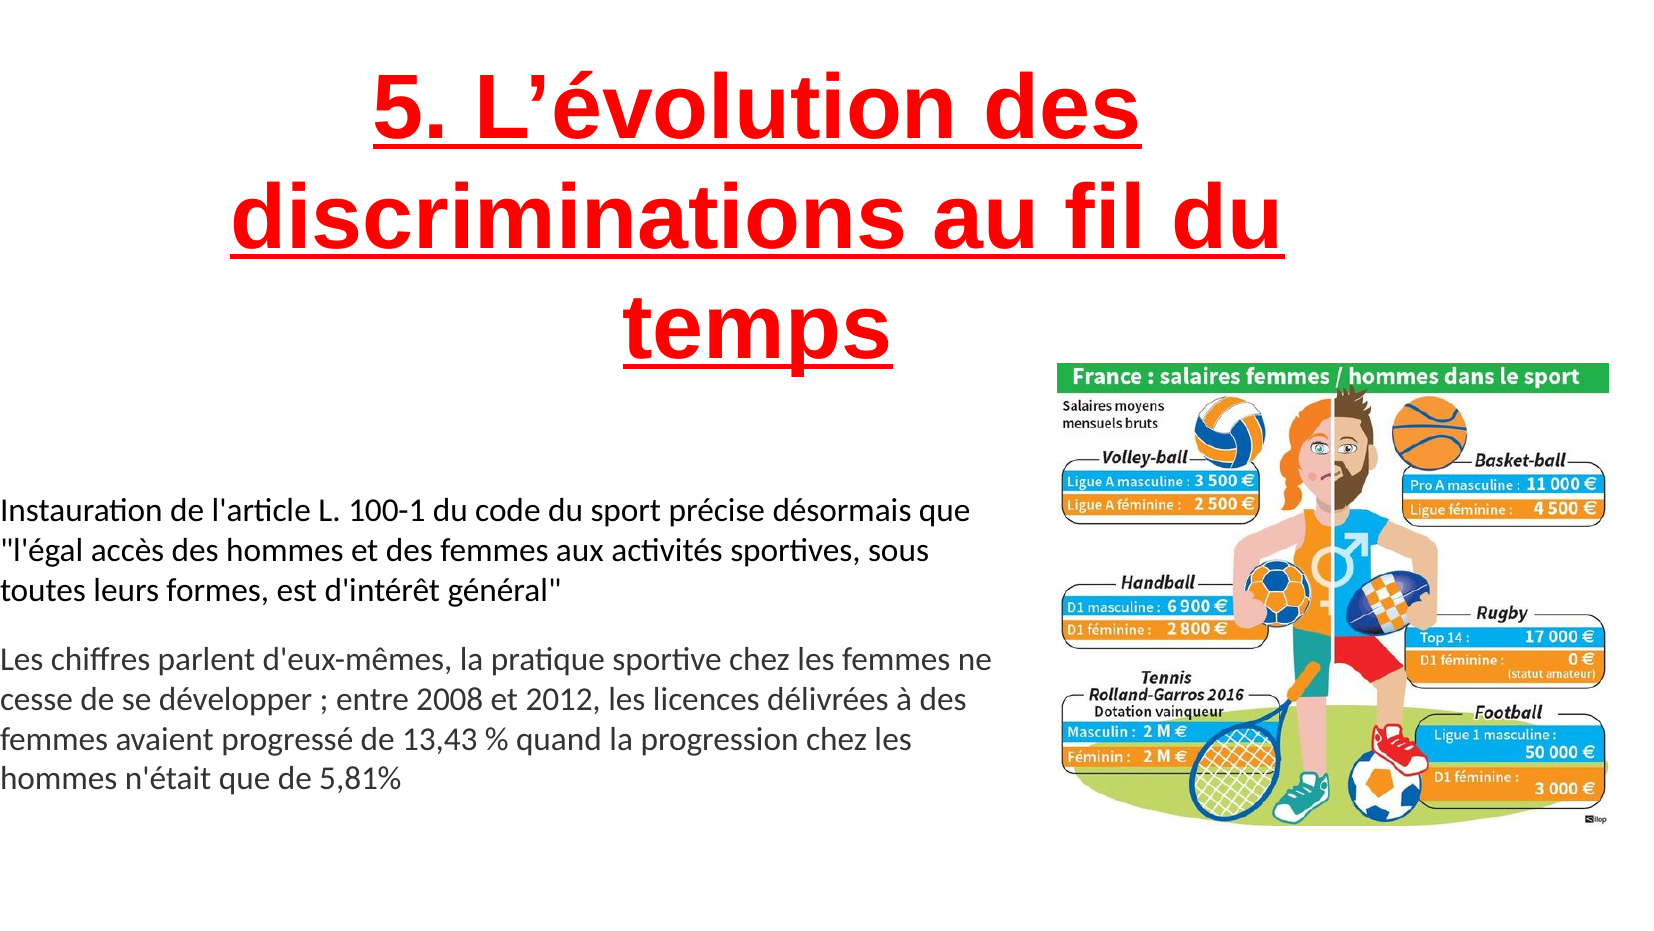

# 5. L’évolution des discriminations au fil du temps
Instauration de l'article L. 100-1 du code du sport précise désormais que "l'égal accès des hommes et des femmes aux activités sportives, sous toutes leurs formes, est d'intérêt général"
Les chiffres parlent d'eux-mêmes, la pratique sportive chez les femmes ne cesse de se développer ; entre 2008 et 2012, les licences délivrées à des femmes avaient progressé de 13,43 % quand la progression chez les hommes n'était que de 5,81%